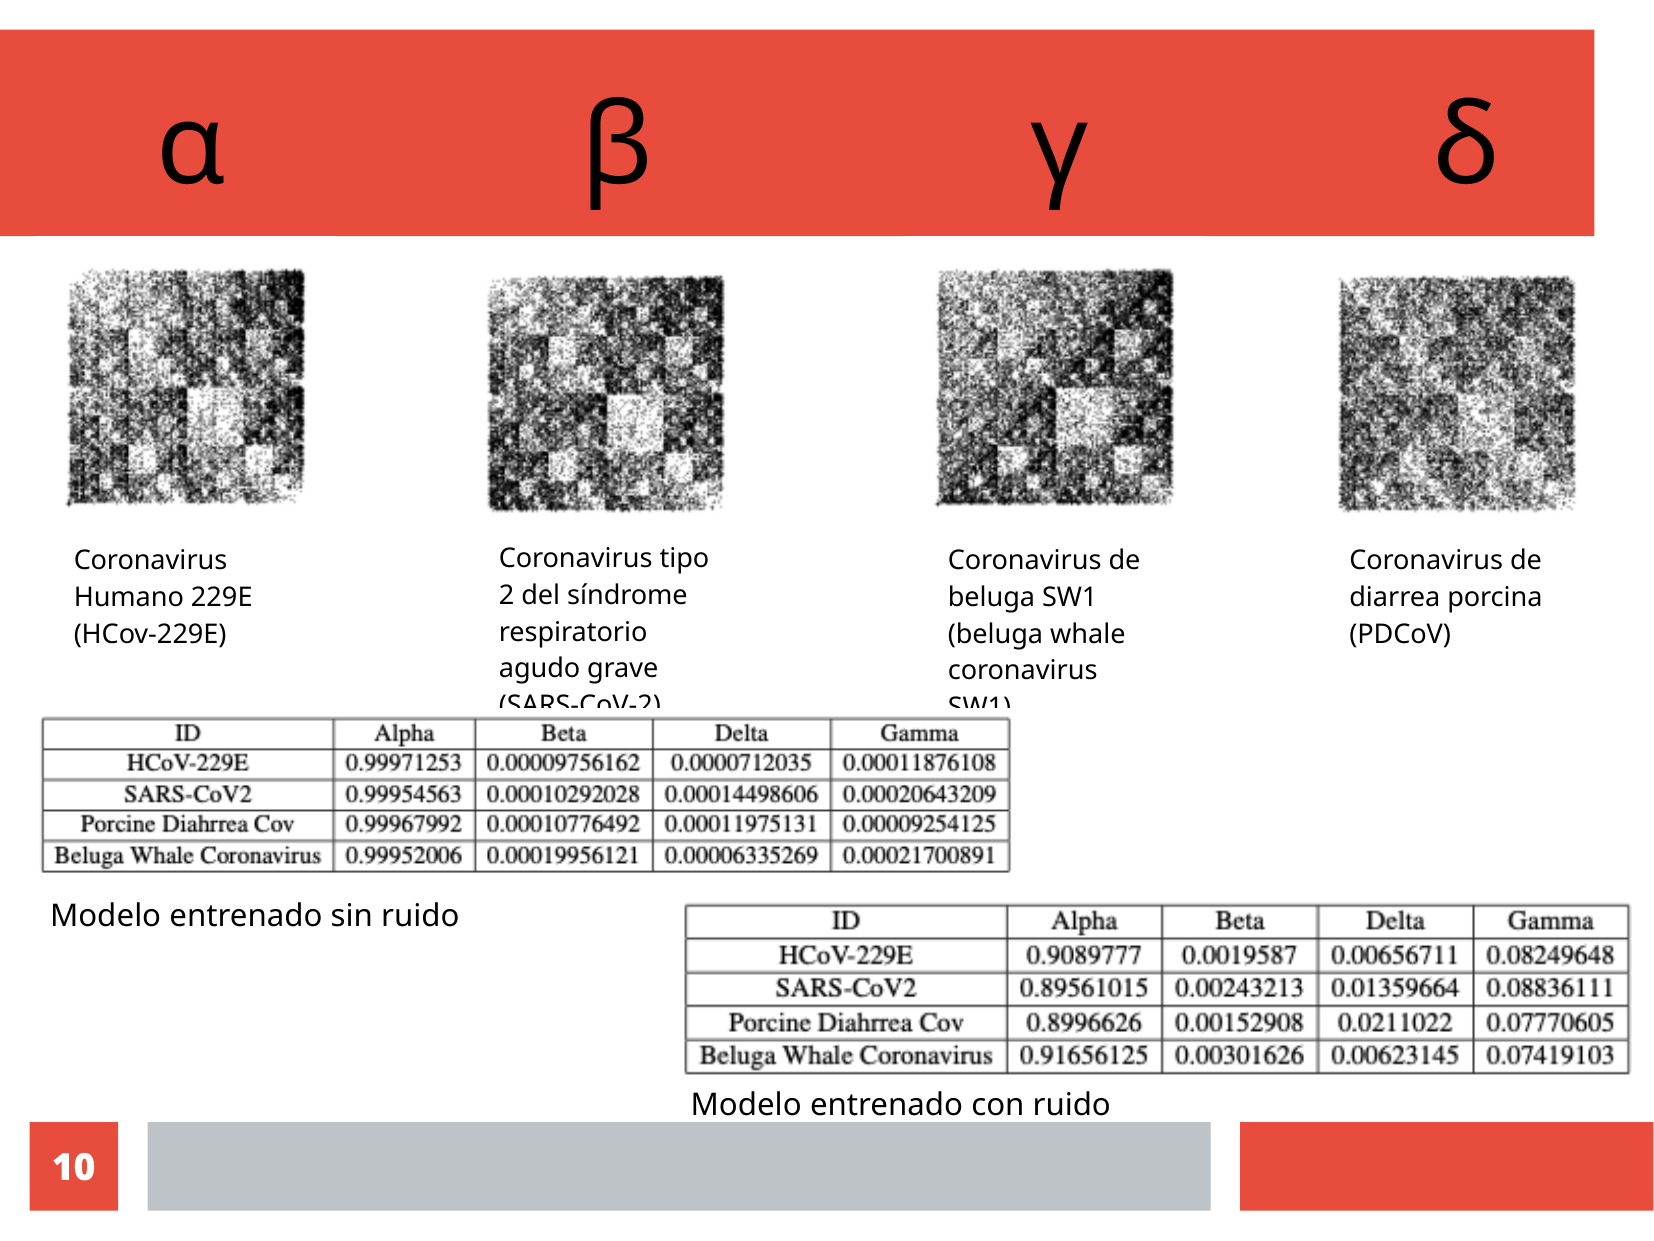

α
β
γ
δ
Coronavirus tipo 2 del síndrome respiratorio agudo grave (SARS-CoV-2)
Coronavirus Humano 229E (HCov-229E)
Coronavirus de beluga SW1 (beluga whale coronavirus SW1)
Coronavirus de diarrea porcina (PDCoV)
Modelo entrenado sin ruido
Modelo entrenado con ruido
10